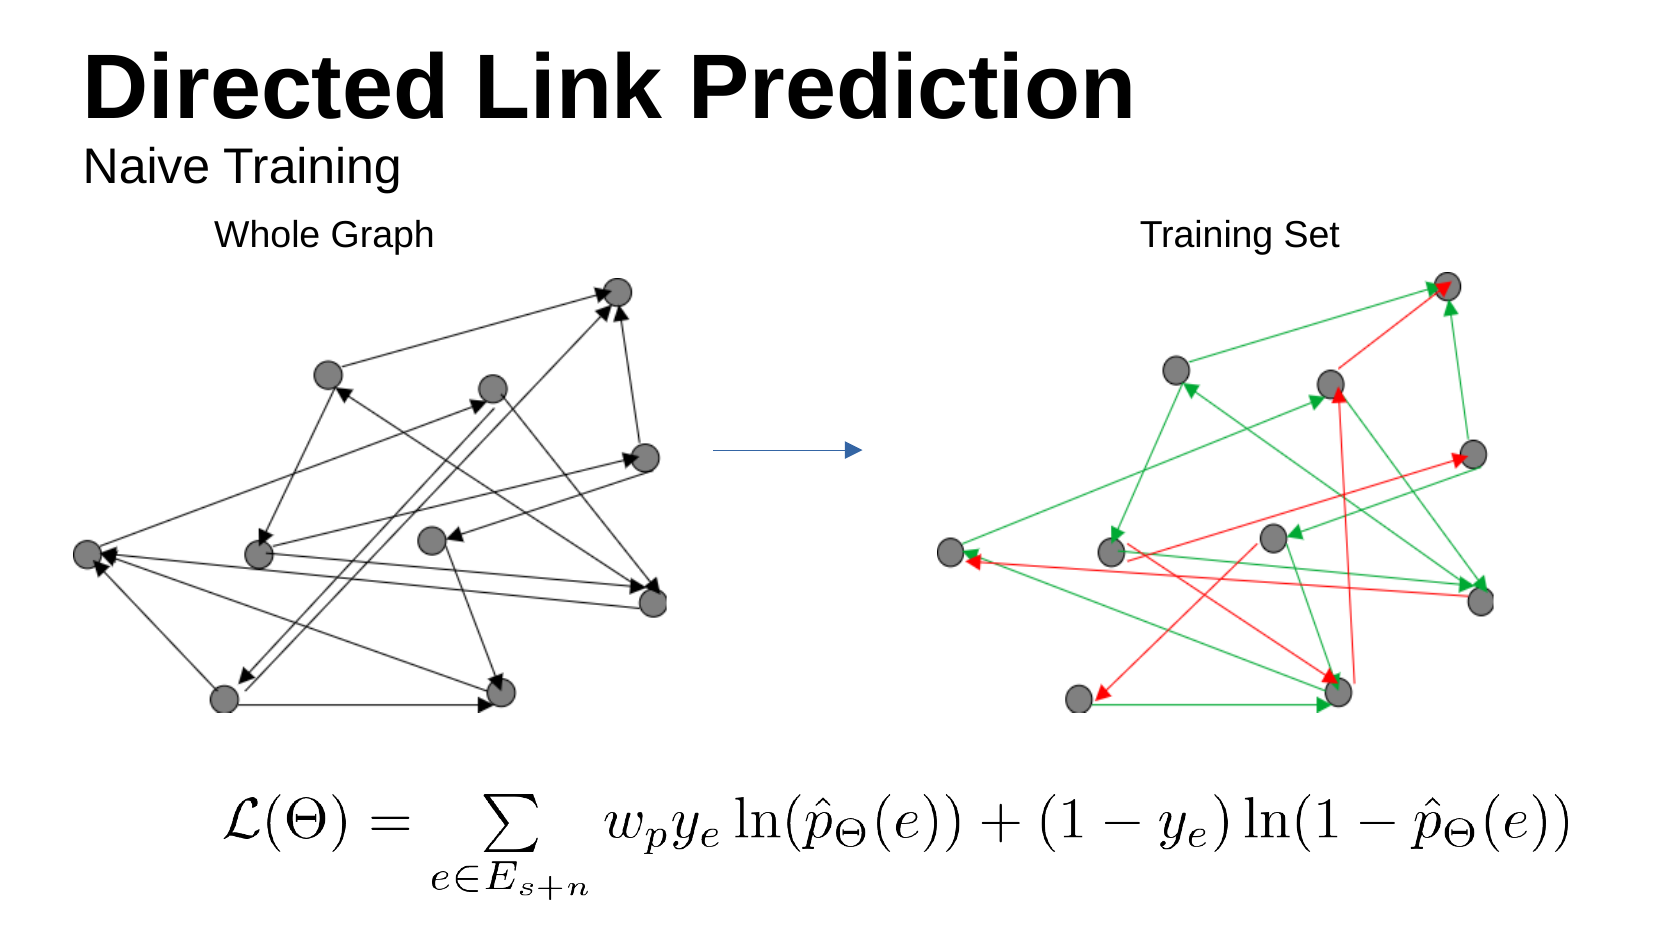

# Directed Link Prediction Naive Training
Whole Graph
Training Set